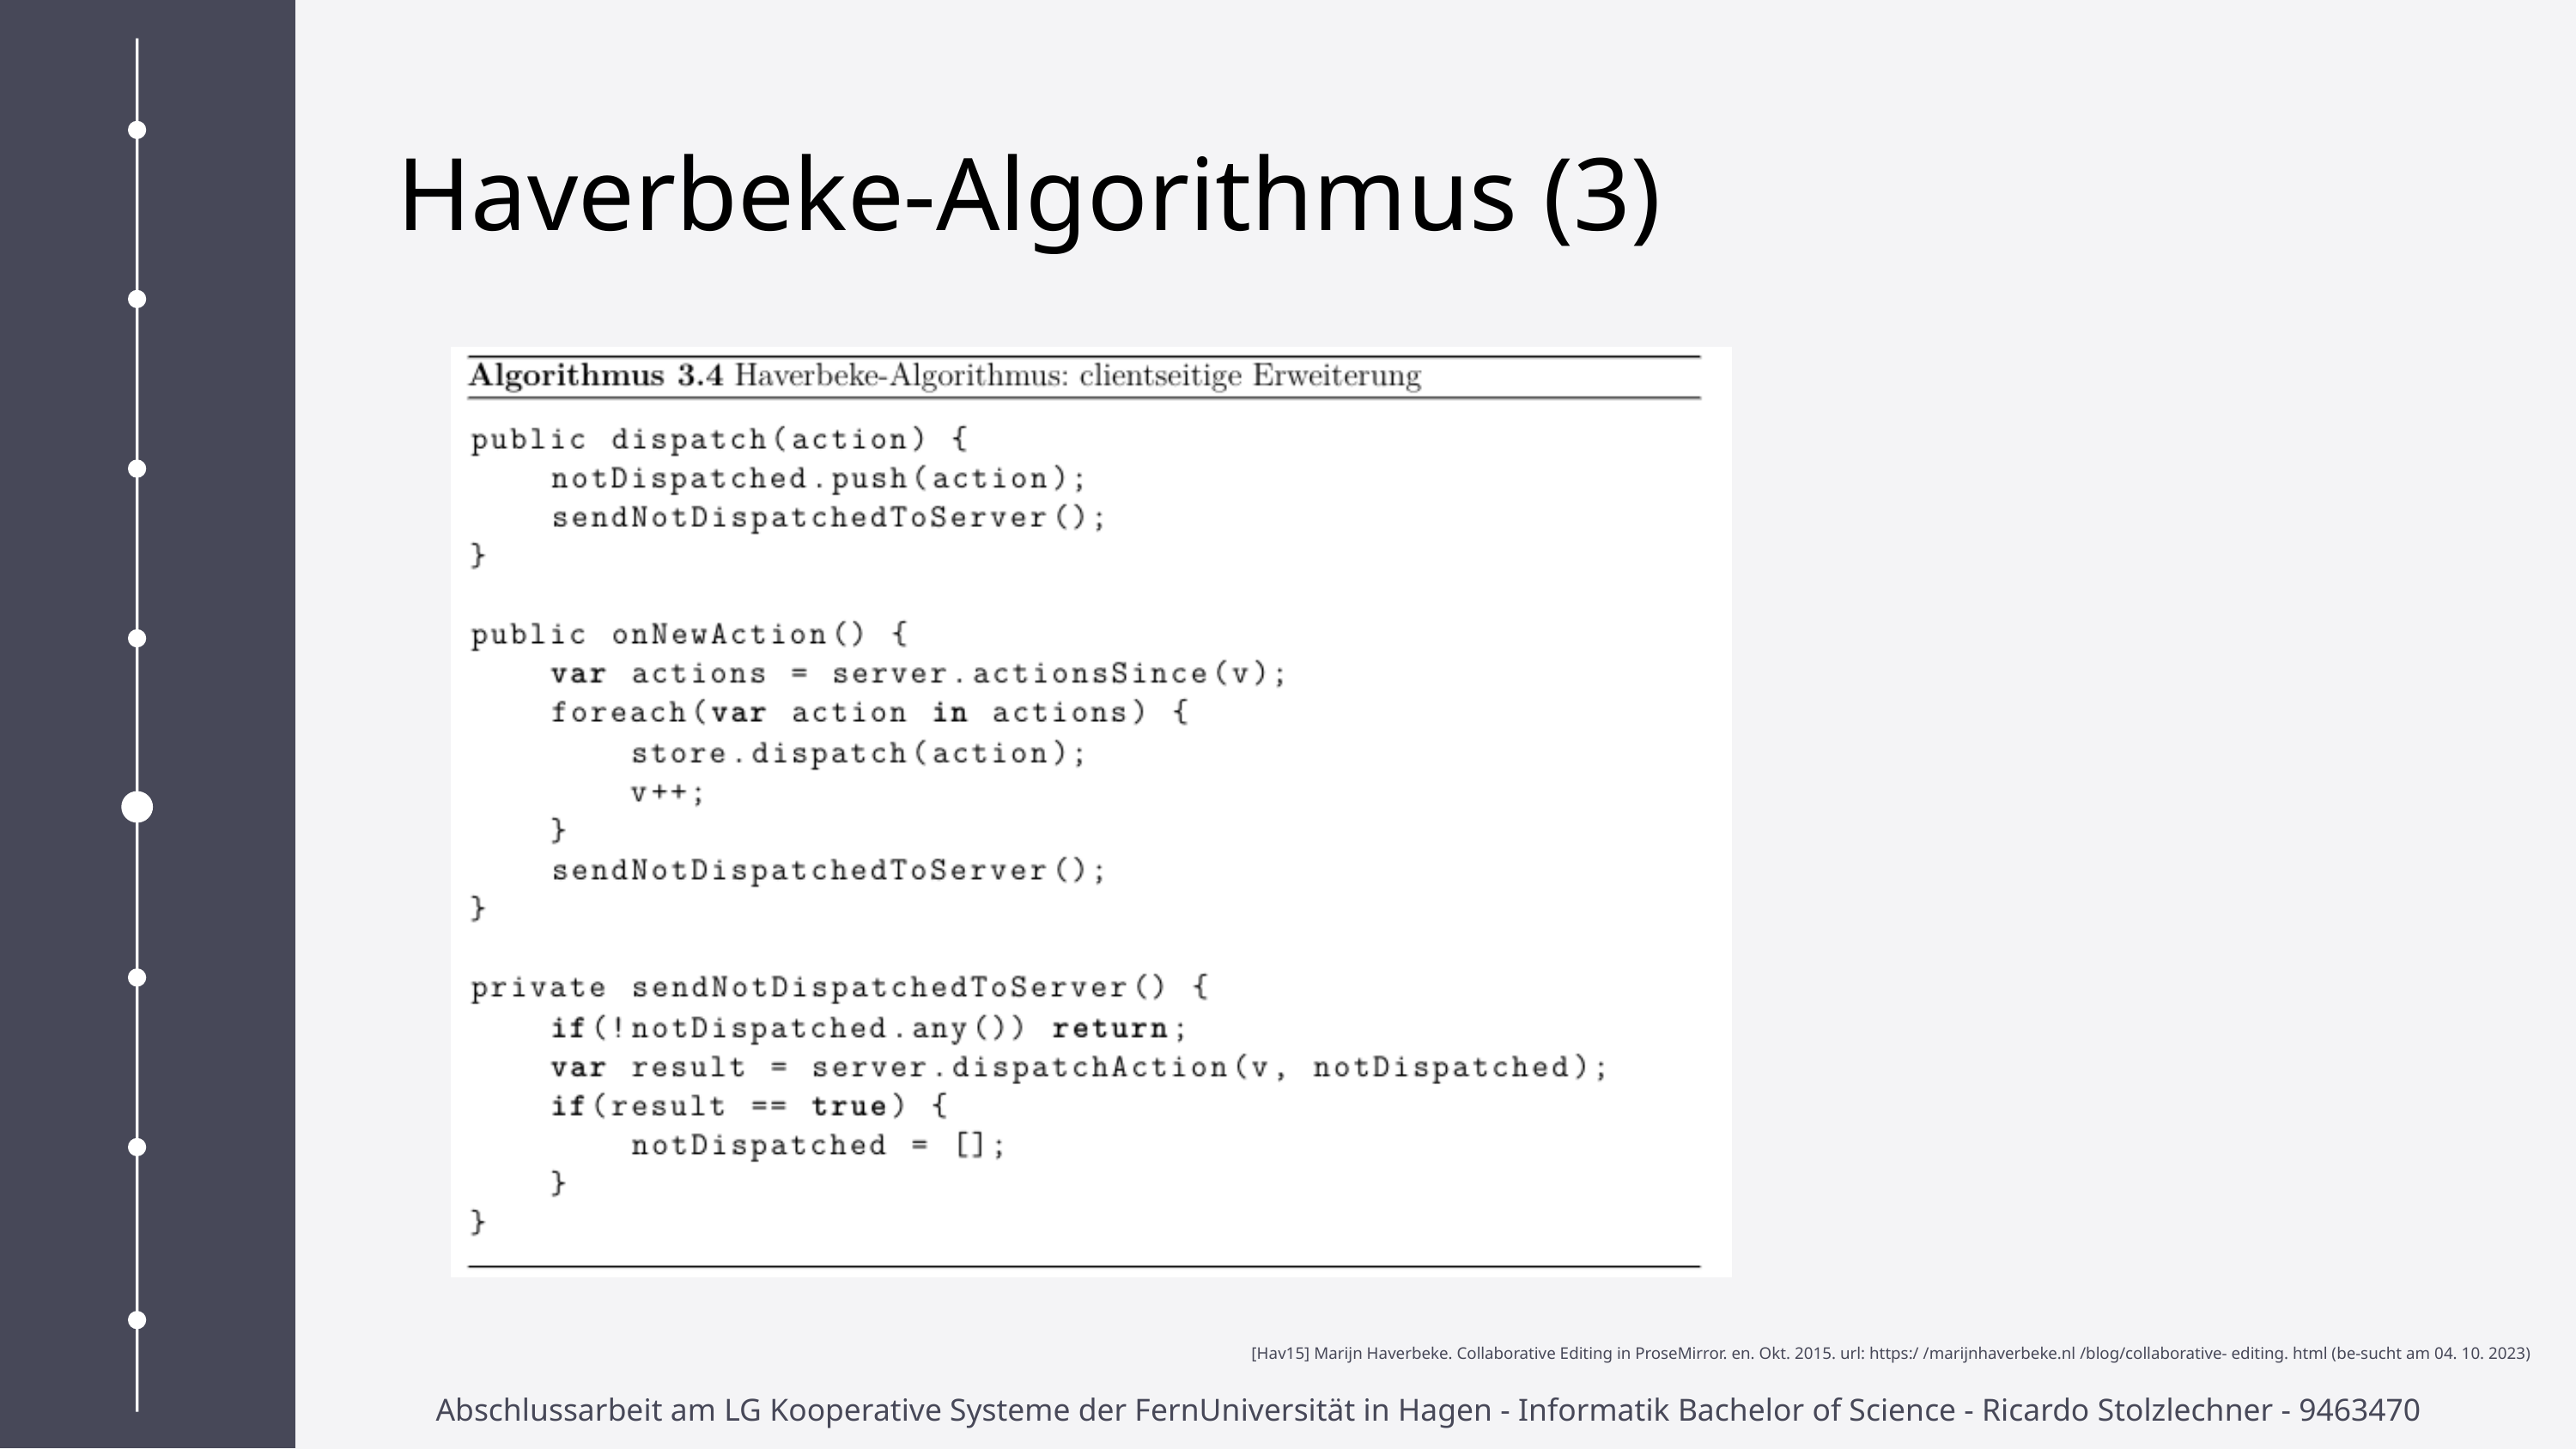

Haverbeke-Algorithmus (3)
[Hav15] Marijn Haverbeke. Collaborative Editing in ProseMirror. en. Okt. 2015. url: https:/ /marijnhaverbeke.nl /blog/collaborative- editing. html (be-sucht am 04. 10. 2023)
Abschlussarbeit am LG Kooperative Systeme der FernUniversität in Hagen - Informatik Bachelor of Science - Ricardo Stolzlechner - 9463470